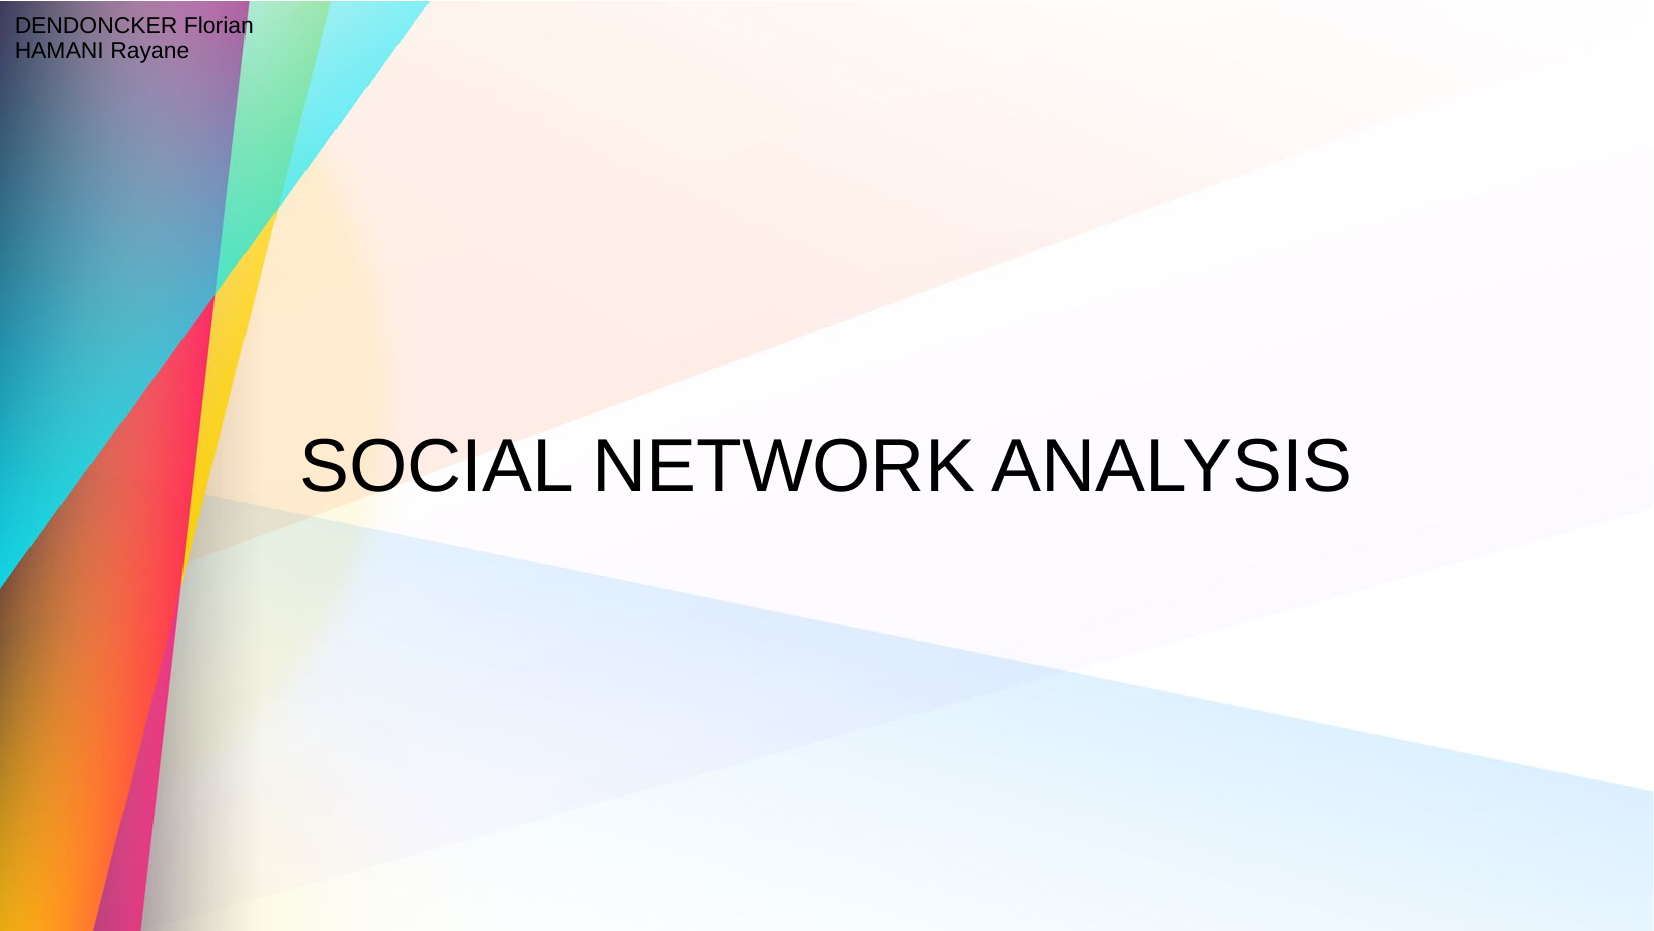

DENDONCKER Florian
HAMANI Rayane
SOCIAL NETWORK ANALYSIS